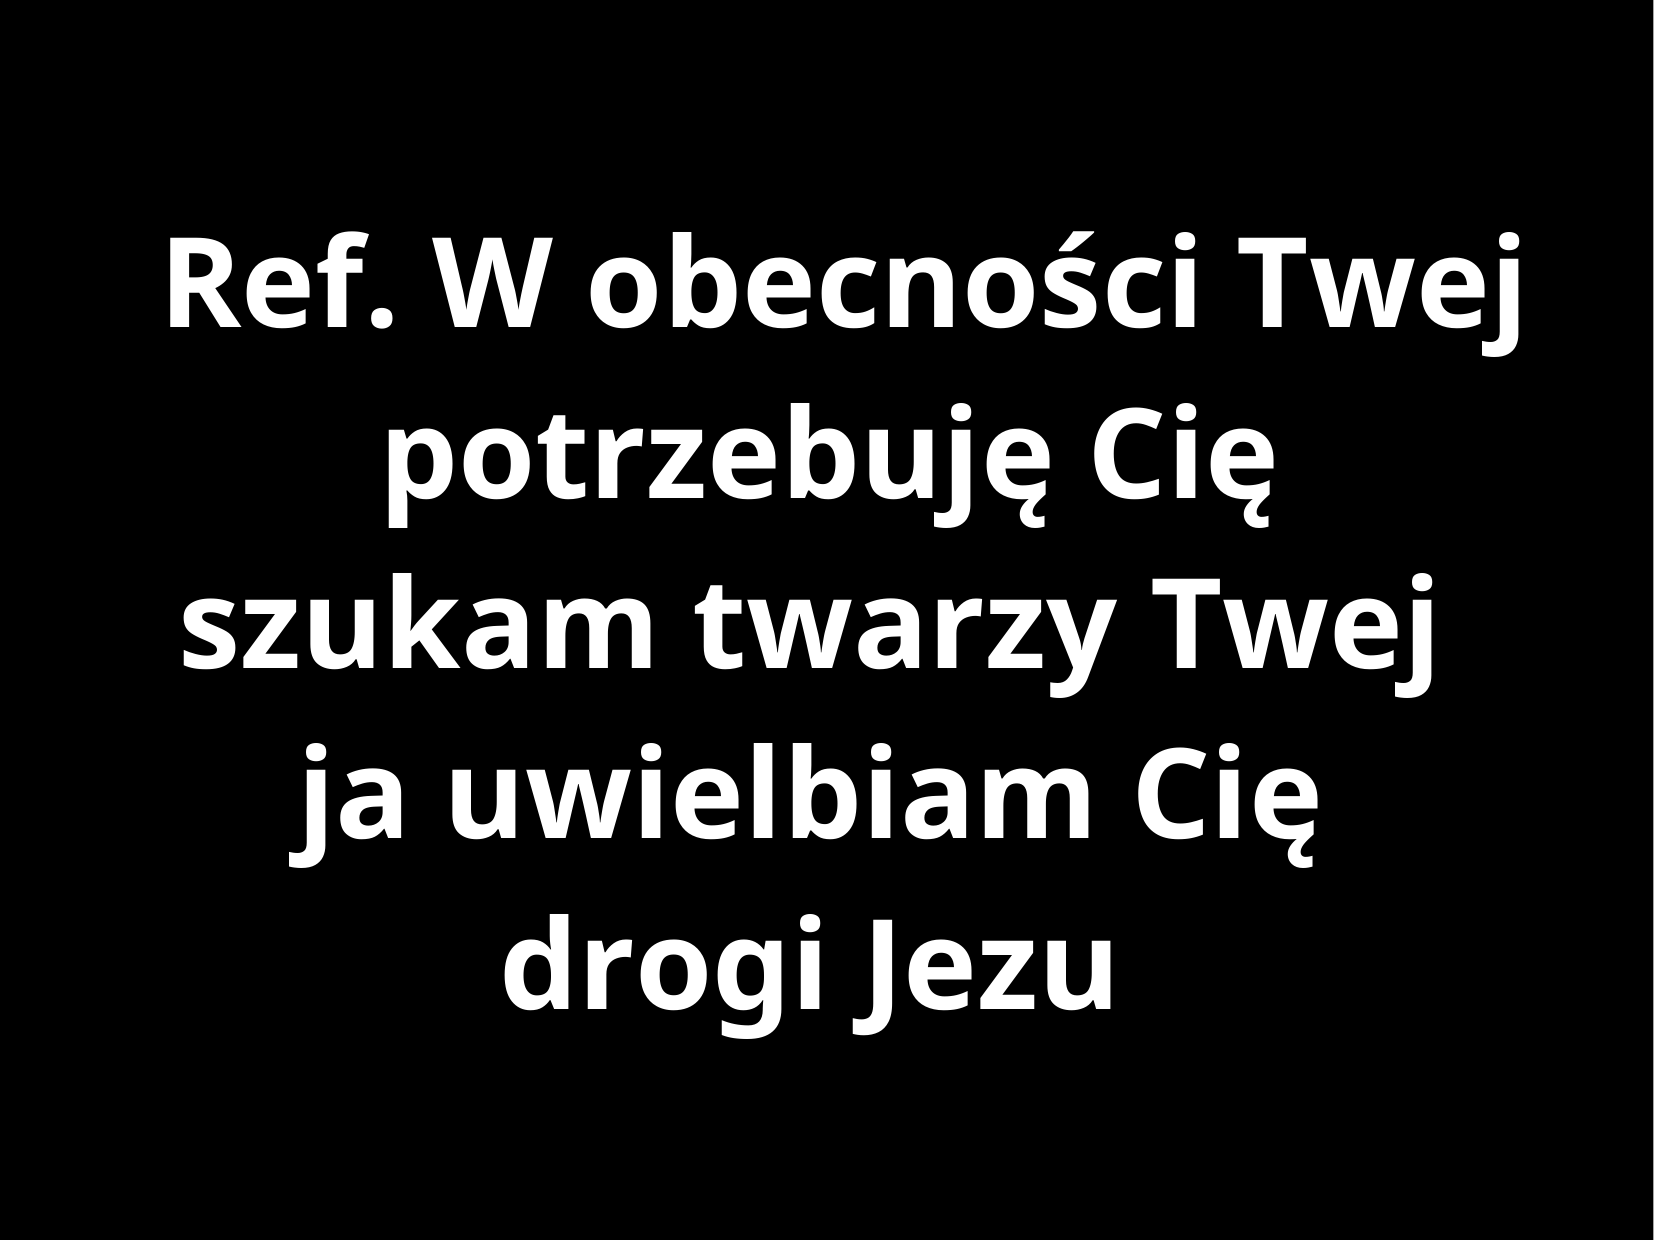

# Ref. W obecności Twej potrzebuję Cię
szukam twarzy Twej
ja uwielbiam Cię
drogi Jezu